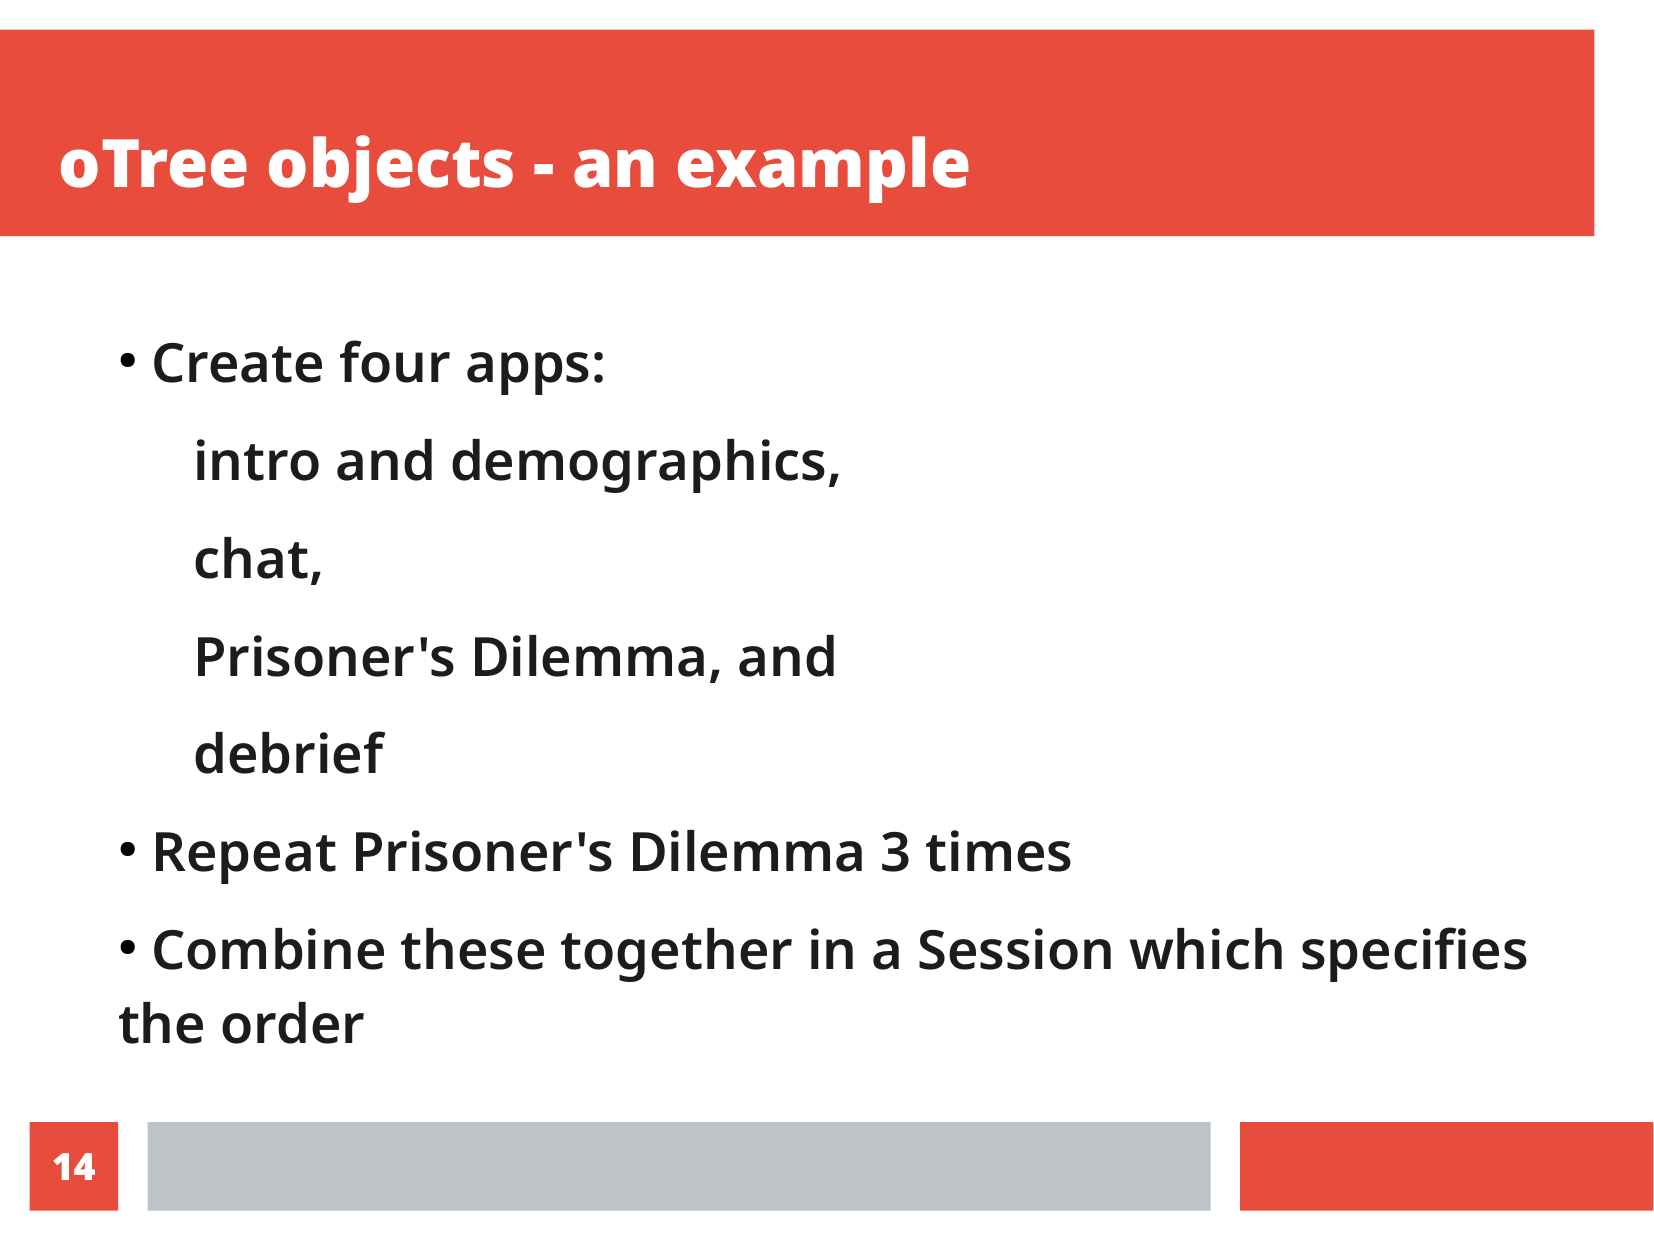

# oTree objects - an example
 Create four apps:
 intro and demographics,
 chat,
 Prisoner's Dilemma, and
 debrief
 Repeat Prisoner's Dilemma 3 times
 Combine these together in a Session which specifies the order
14